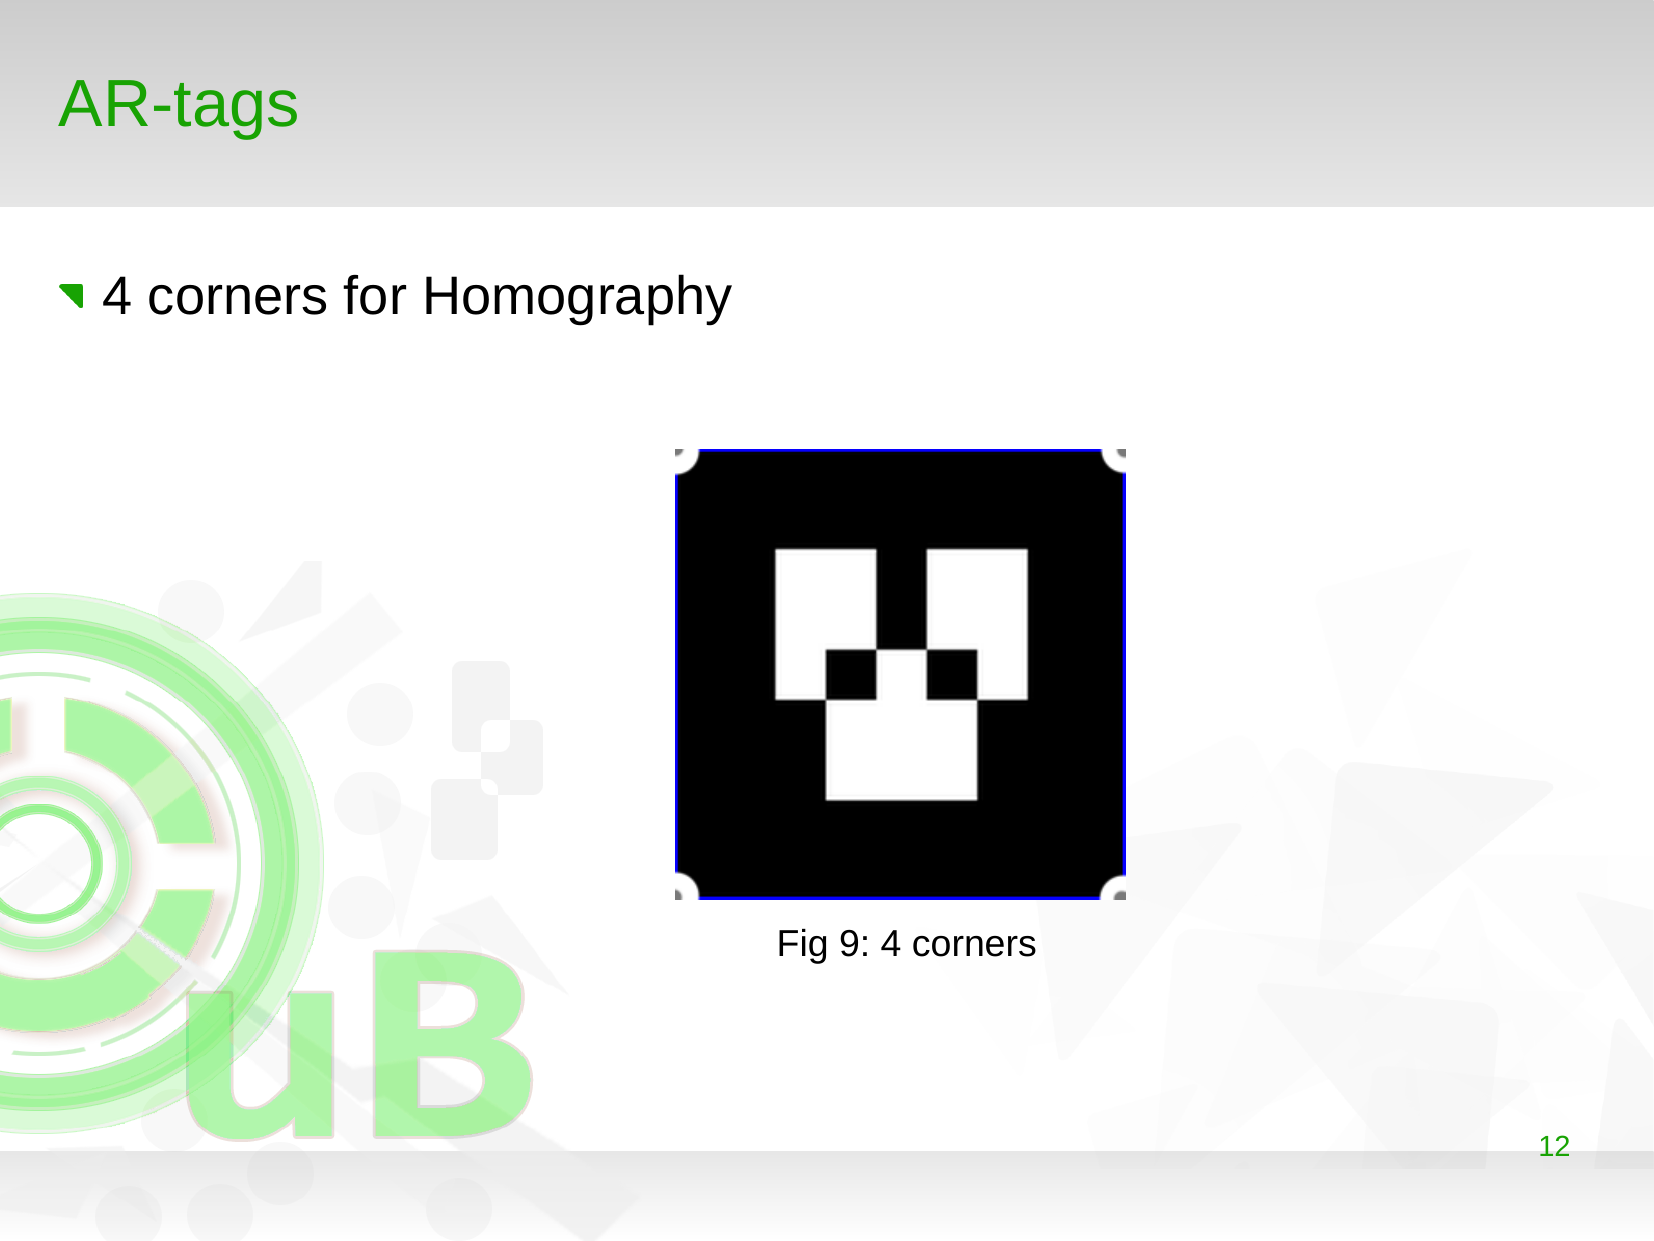

# AR-tags
4 corners for Homography
Fig 9: 4 corners
12